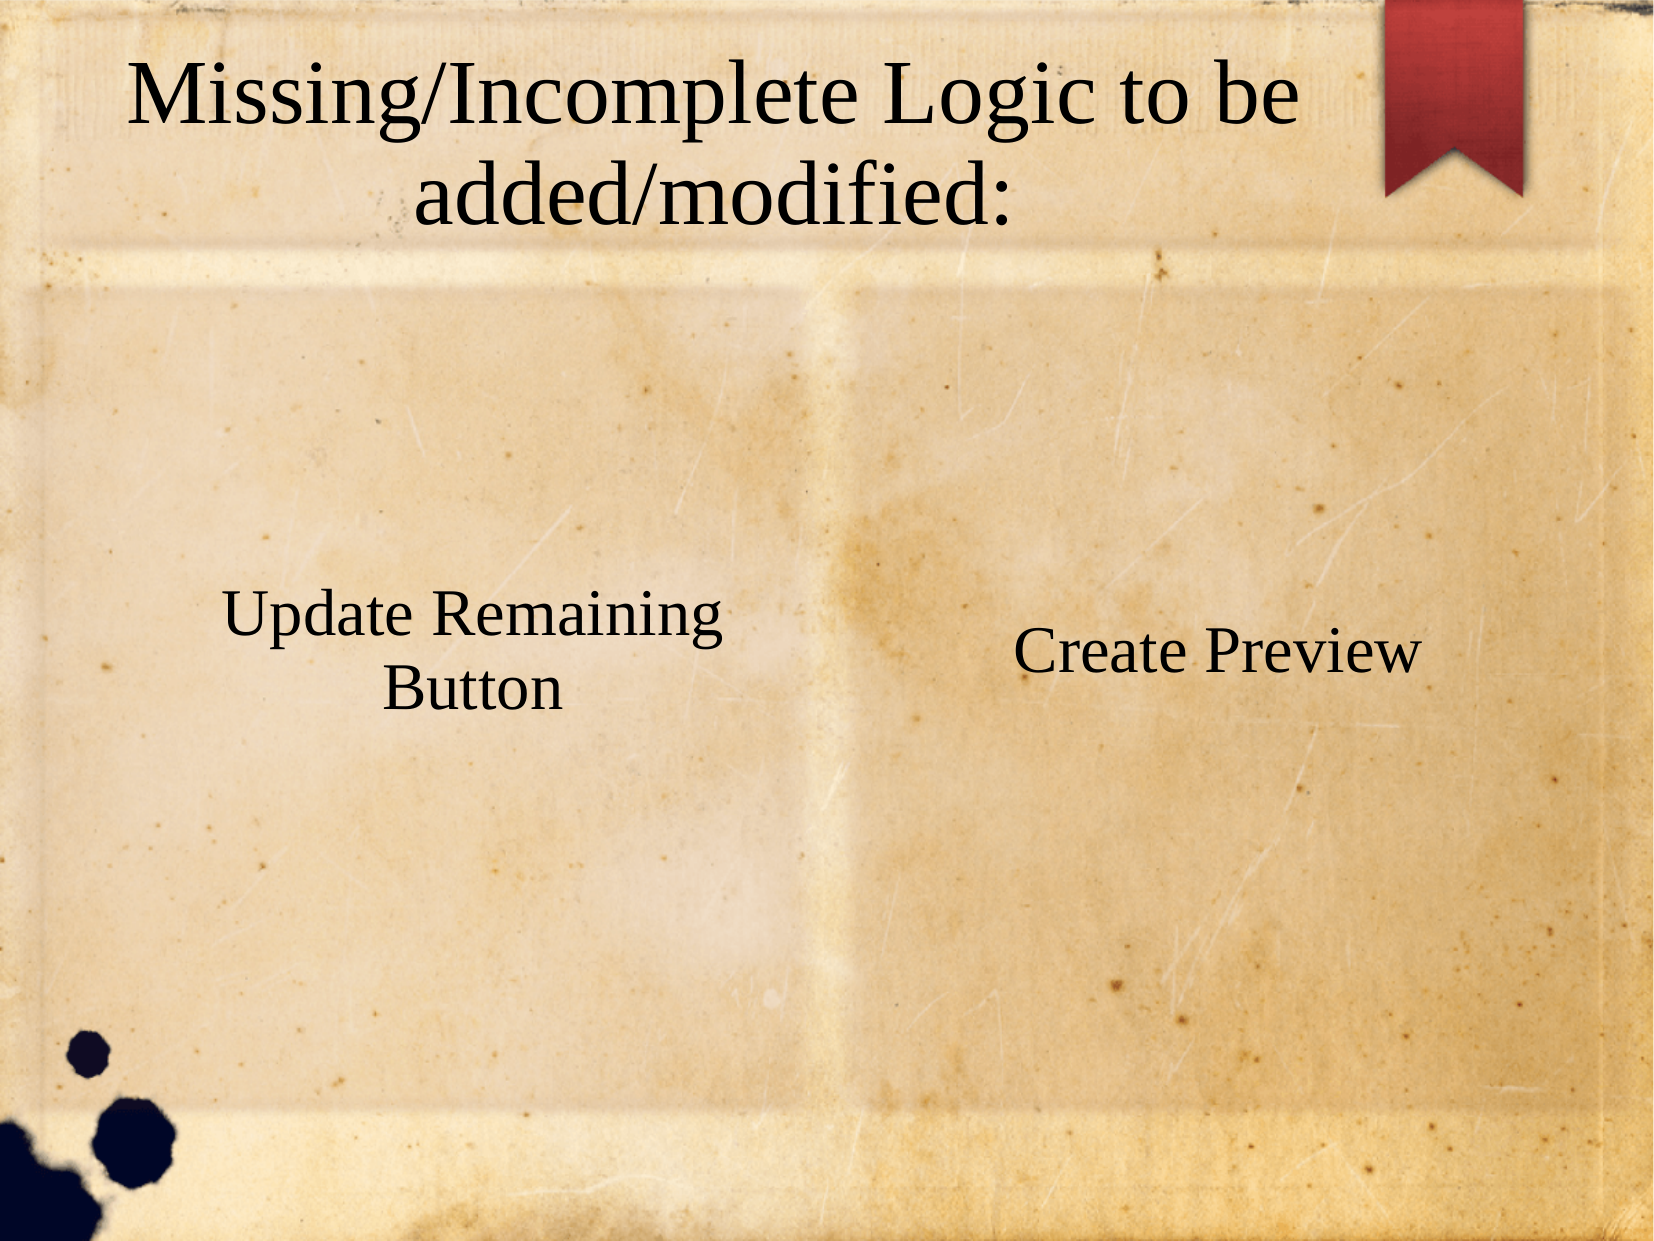

# Missing/Incomplete Logic to be added/modified:
Update Remaining Button
Create Preview